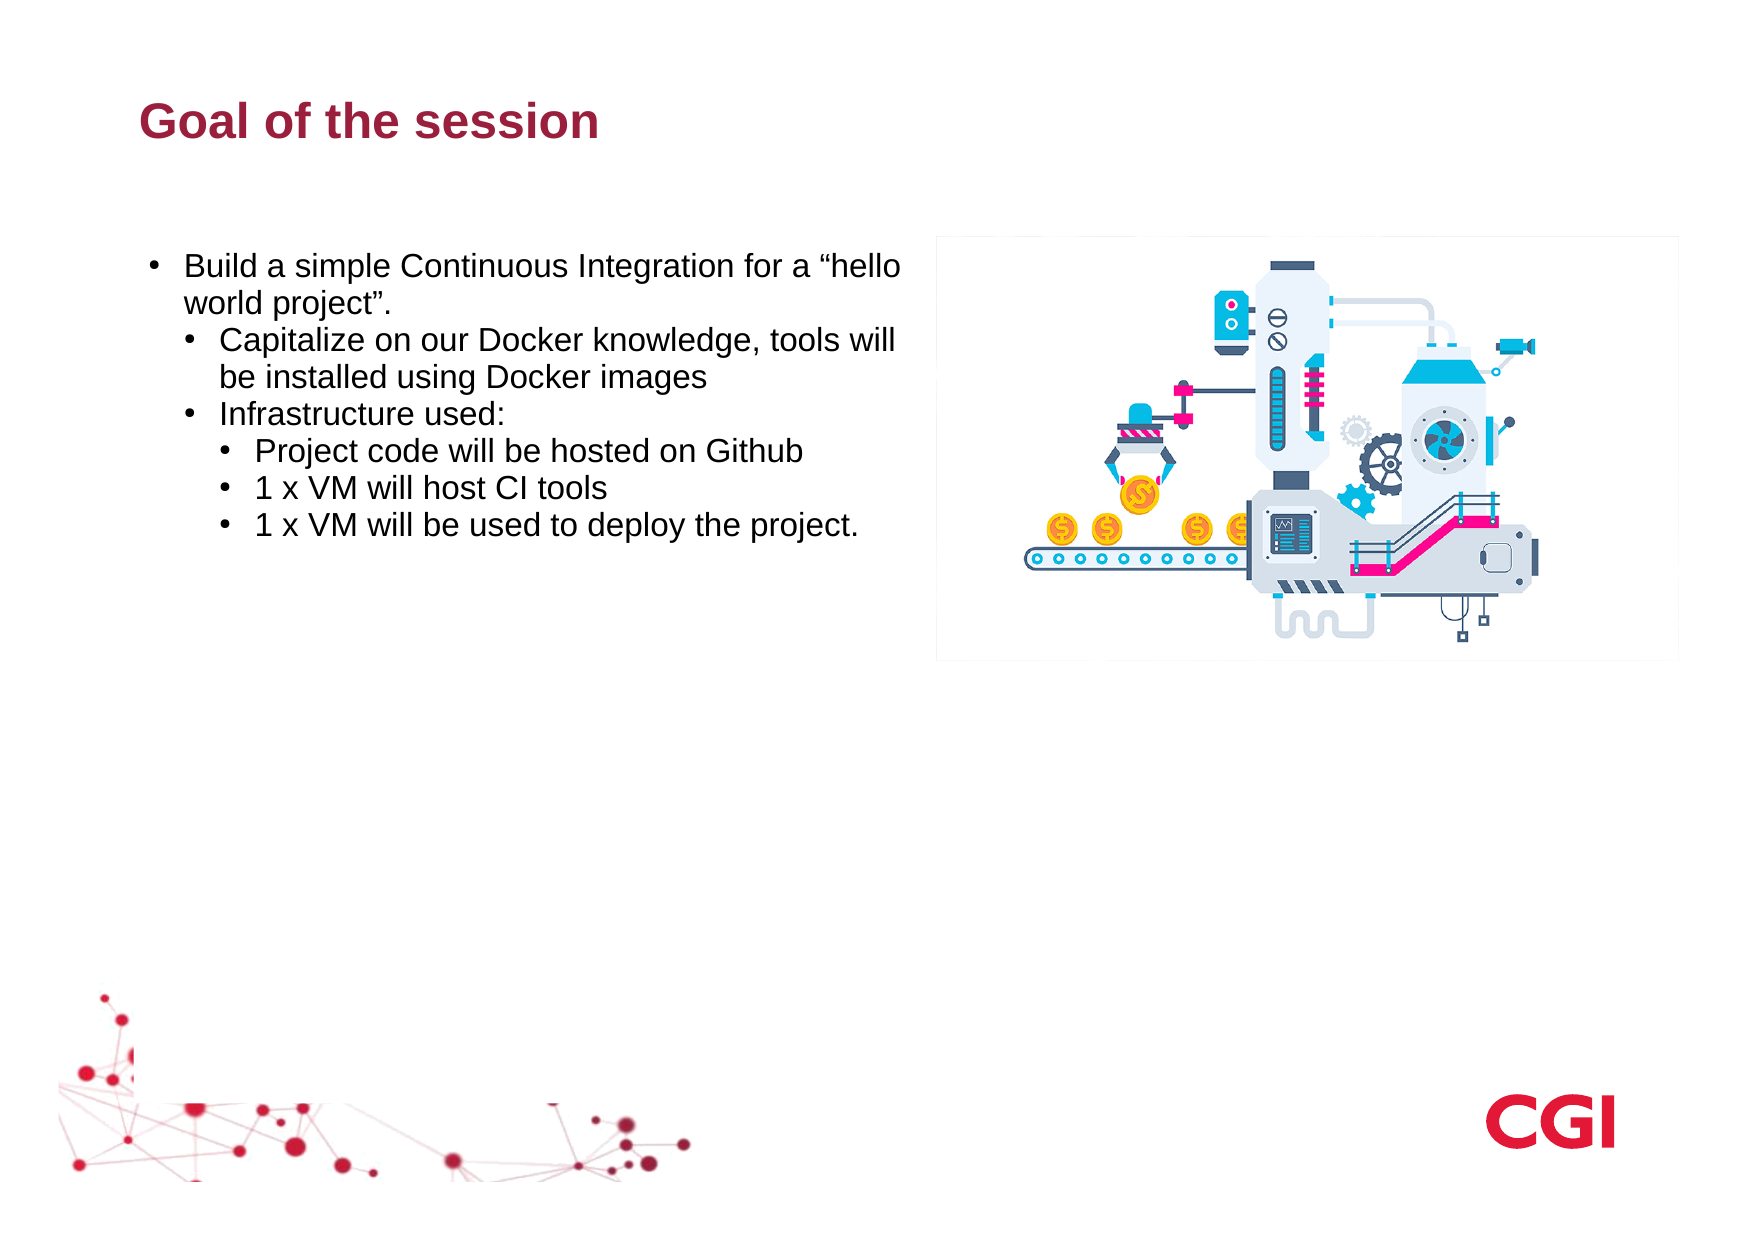

Goal of the session
Build a simple Continuous Integration for a “hello world project”.
Capitalize on our Docker knowledge, tools will be installed using Docker images
Infrastructure used:
Project code will be hosted on Github
1 x VM will host CI tools
1 x VM will be used to deploy the project.